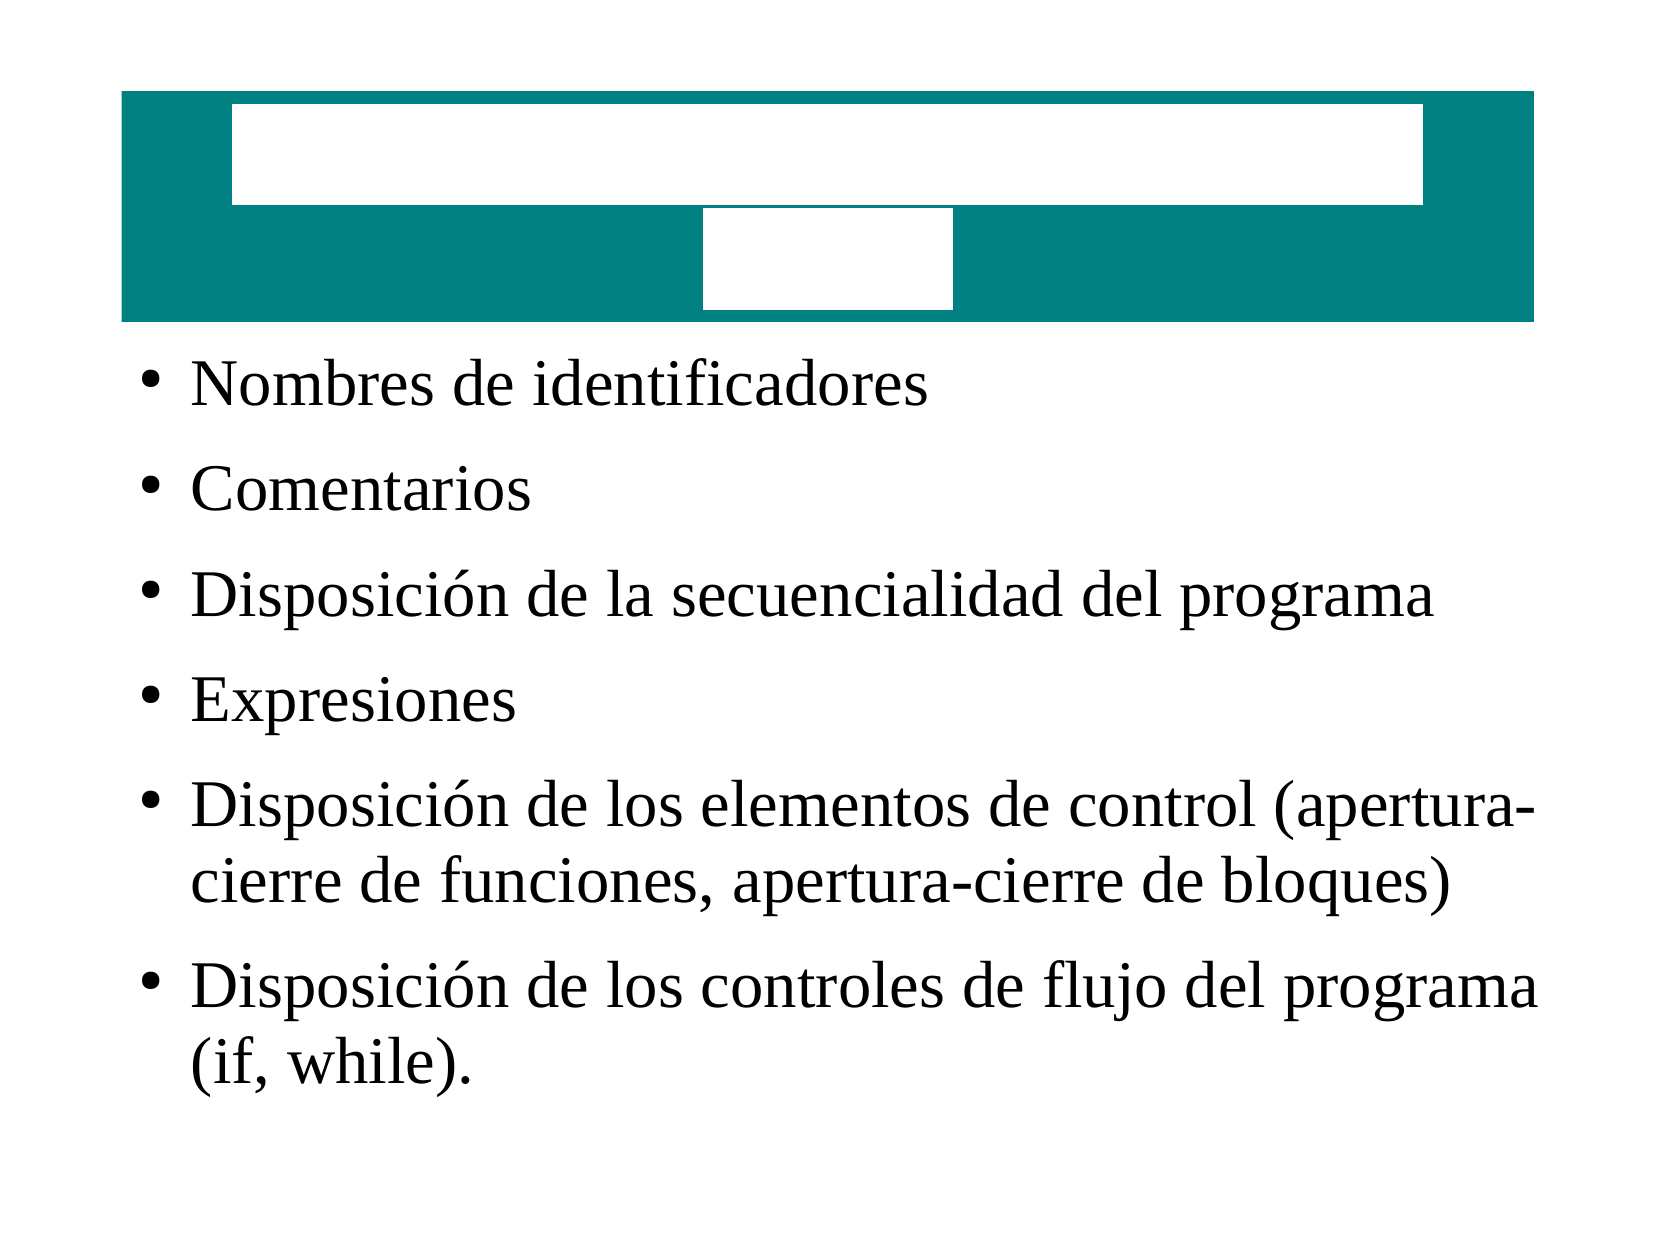

# Normas generales de estilo en el código
Nombres de identificadores
Comentarios
Disposición de la secuencialidad del programa
Expresiones
Disposición de los elementos de control (apertura-cierre de funciones, apertura-cierre de bloques)
Disposición de los controles de flujo del programa (if, while).